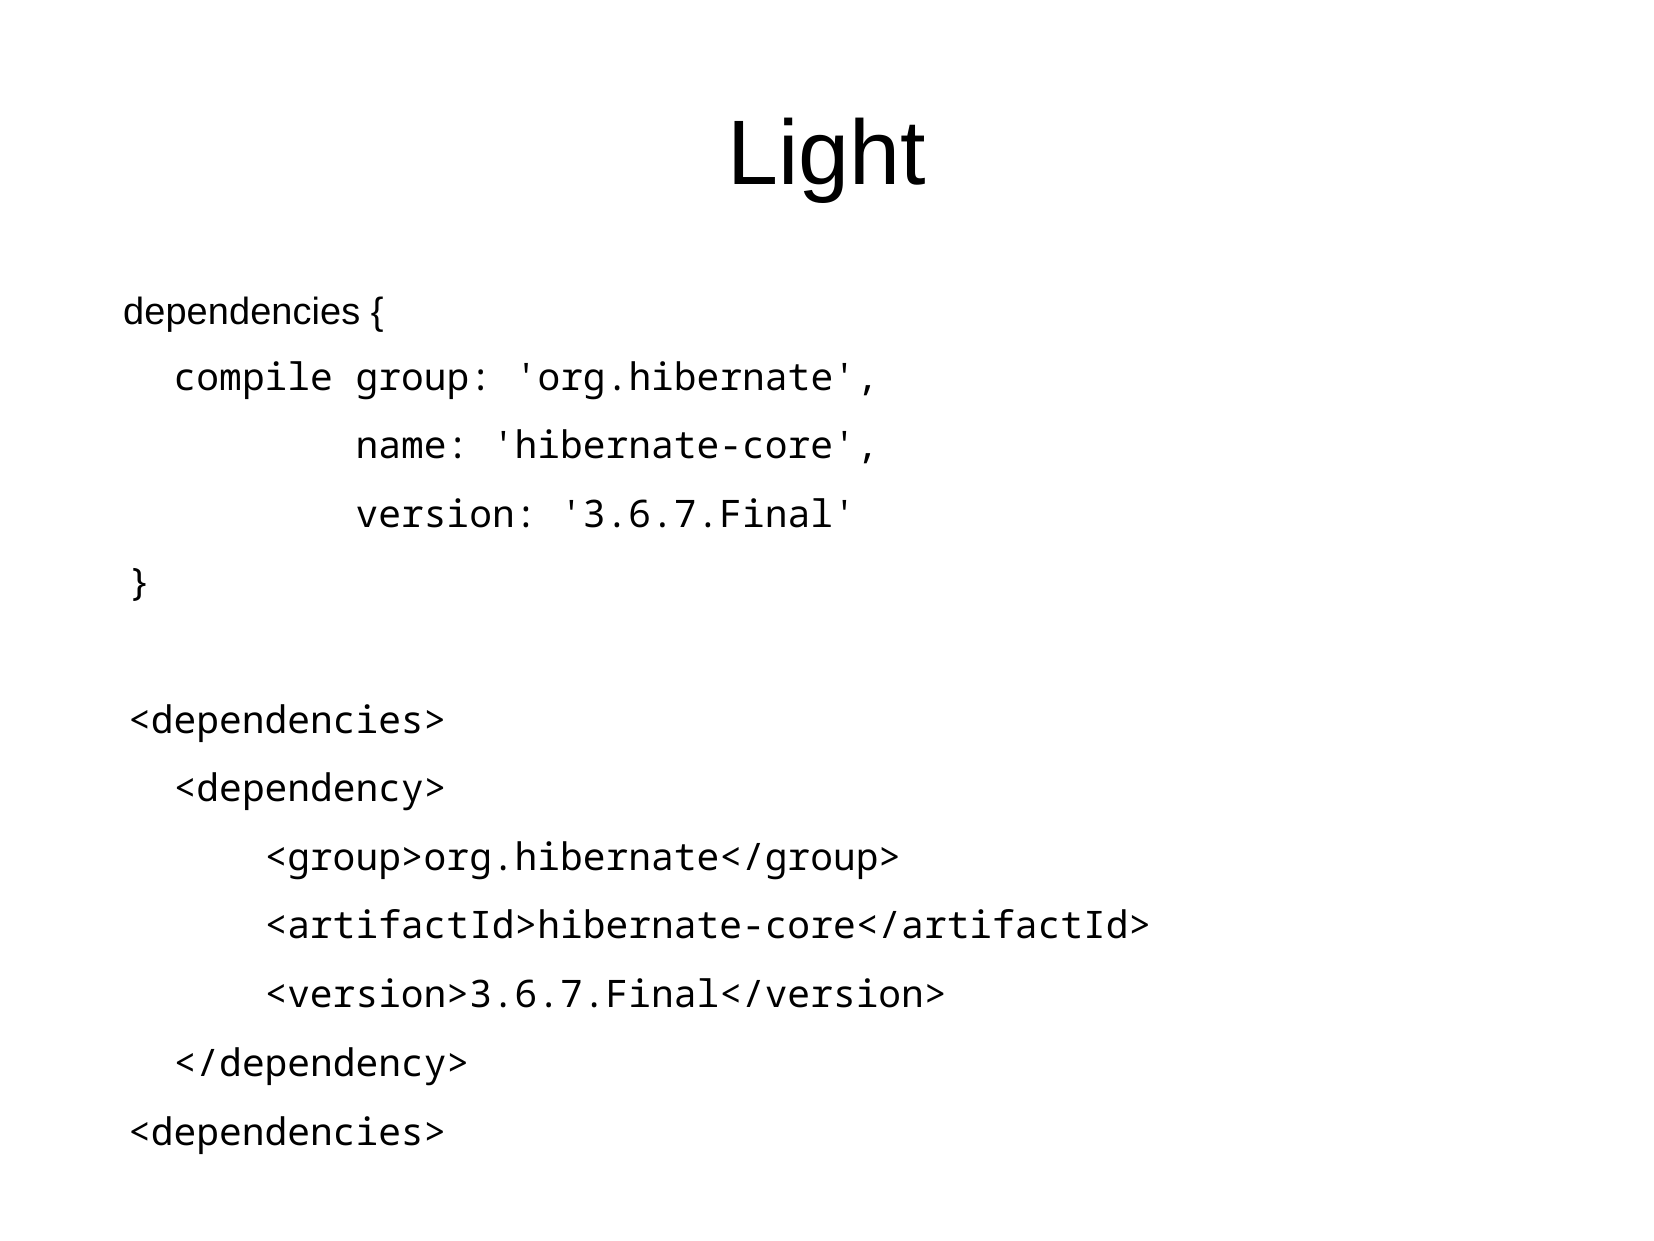

# Light
dependencies {
 compile group: 'org.hibernate',
 name: 'hibernate-core',
 version: '3.6.7.Final'
 }
 <dependencies>
 <dependency>
 <group>org.hibernate</group>
 <artifactId>hibernate-core</artifactId>
 <version>3.6.7.Final</version>
 </dependency>
 <dependencies>